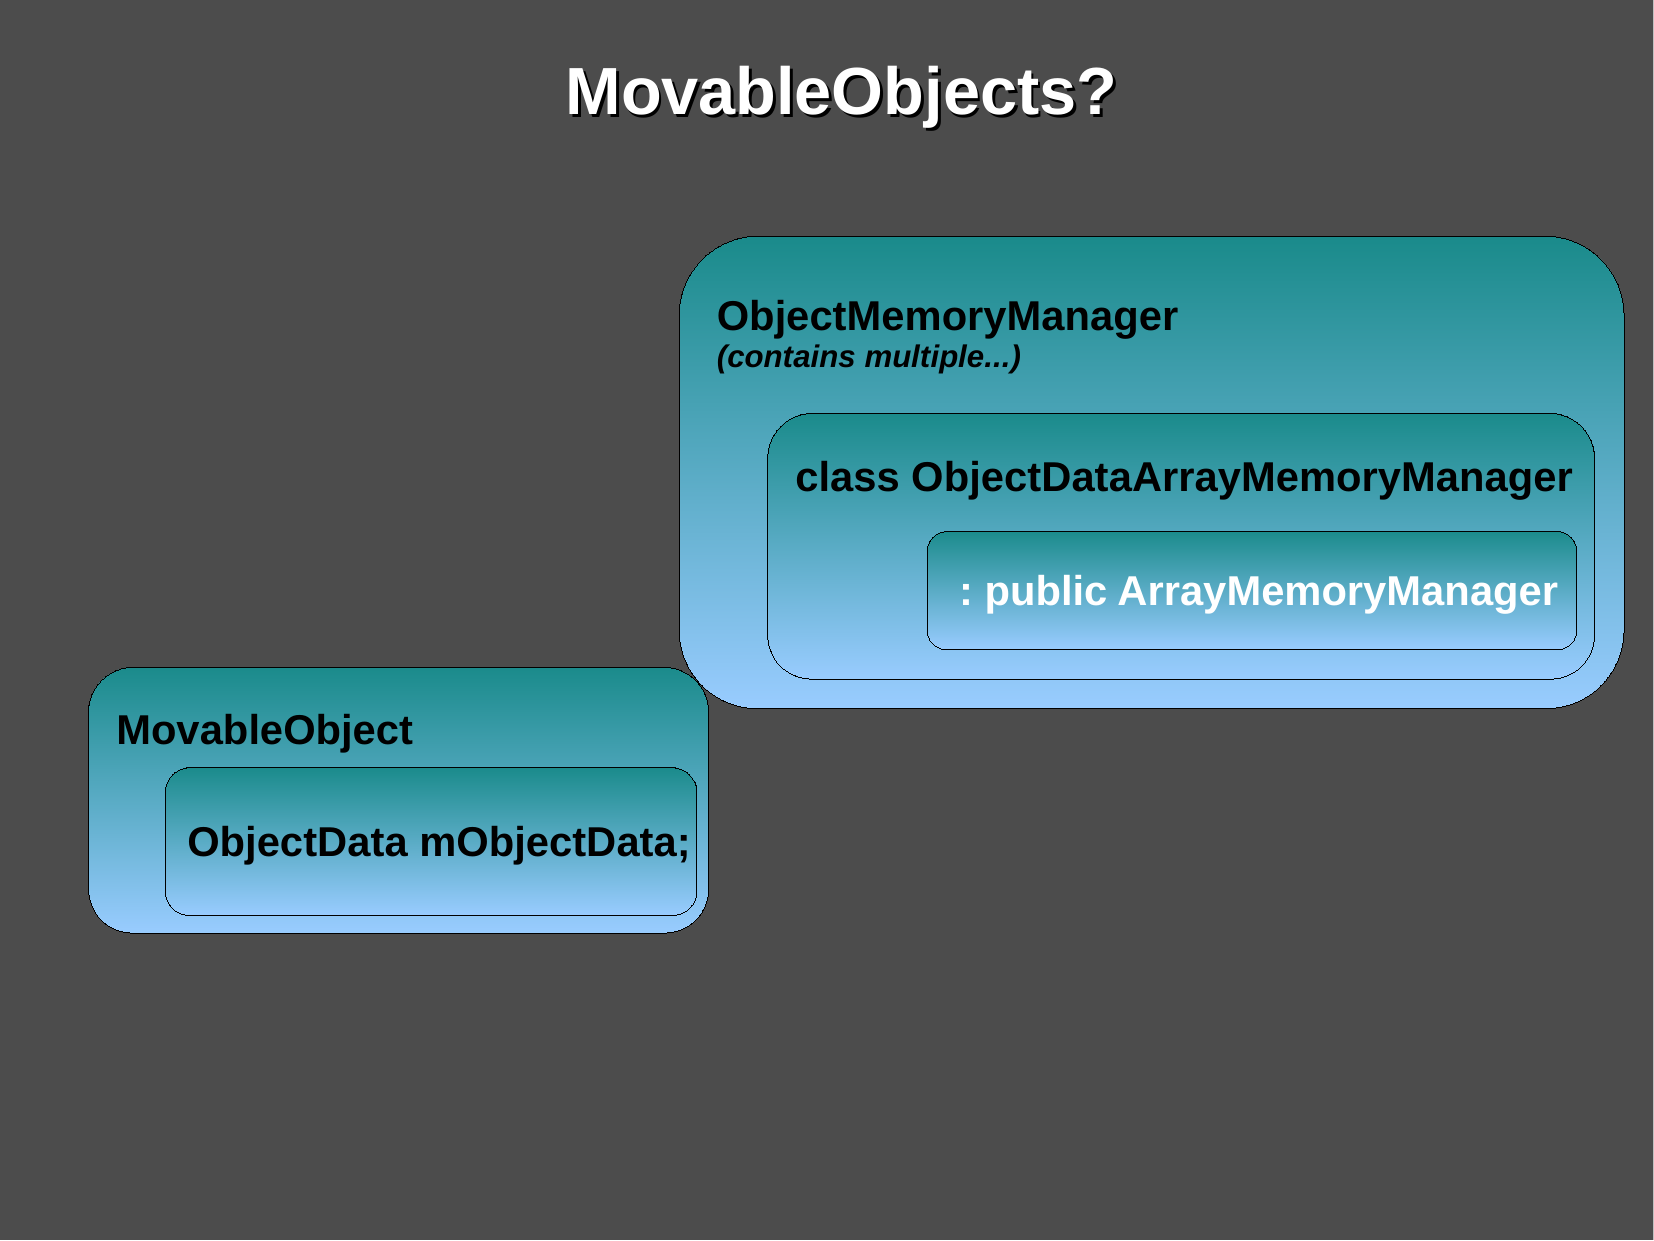

MovableObjects?
ObjectMemoryManager
(contains multiple...)
class ObjectDataArrayMemoryManager
 : public ArrayMemoryManager
MovableObject
ObjectData mObjectData;